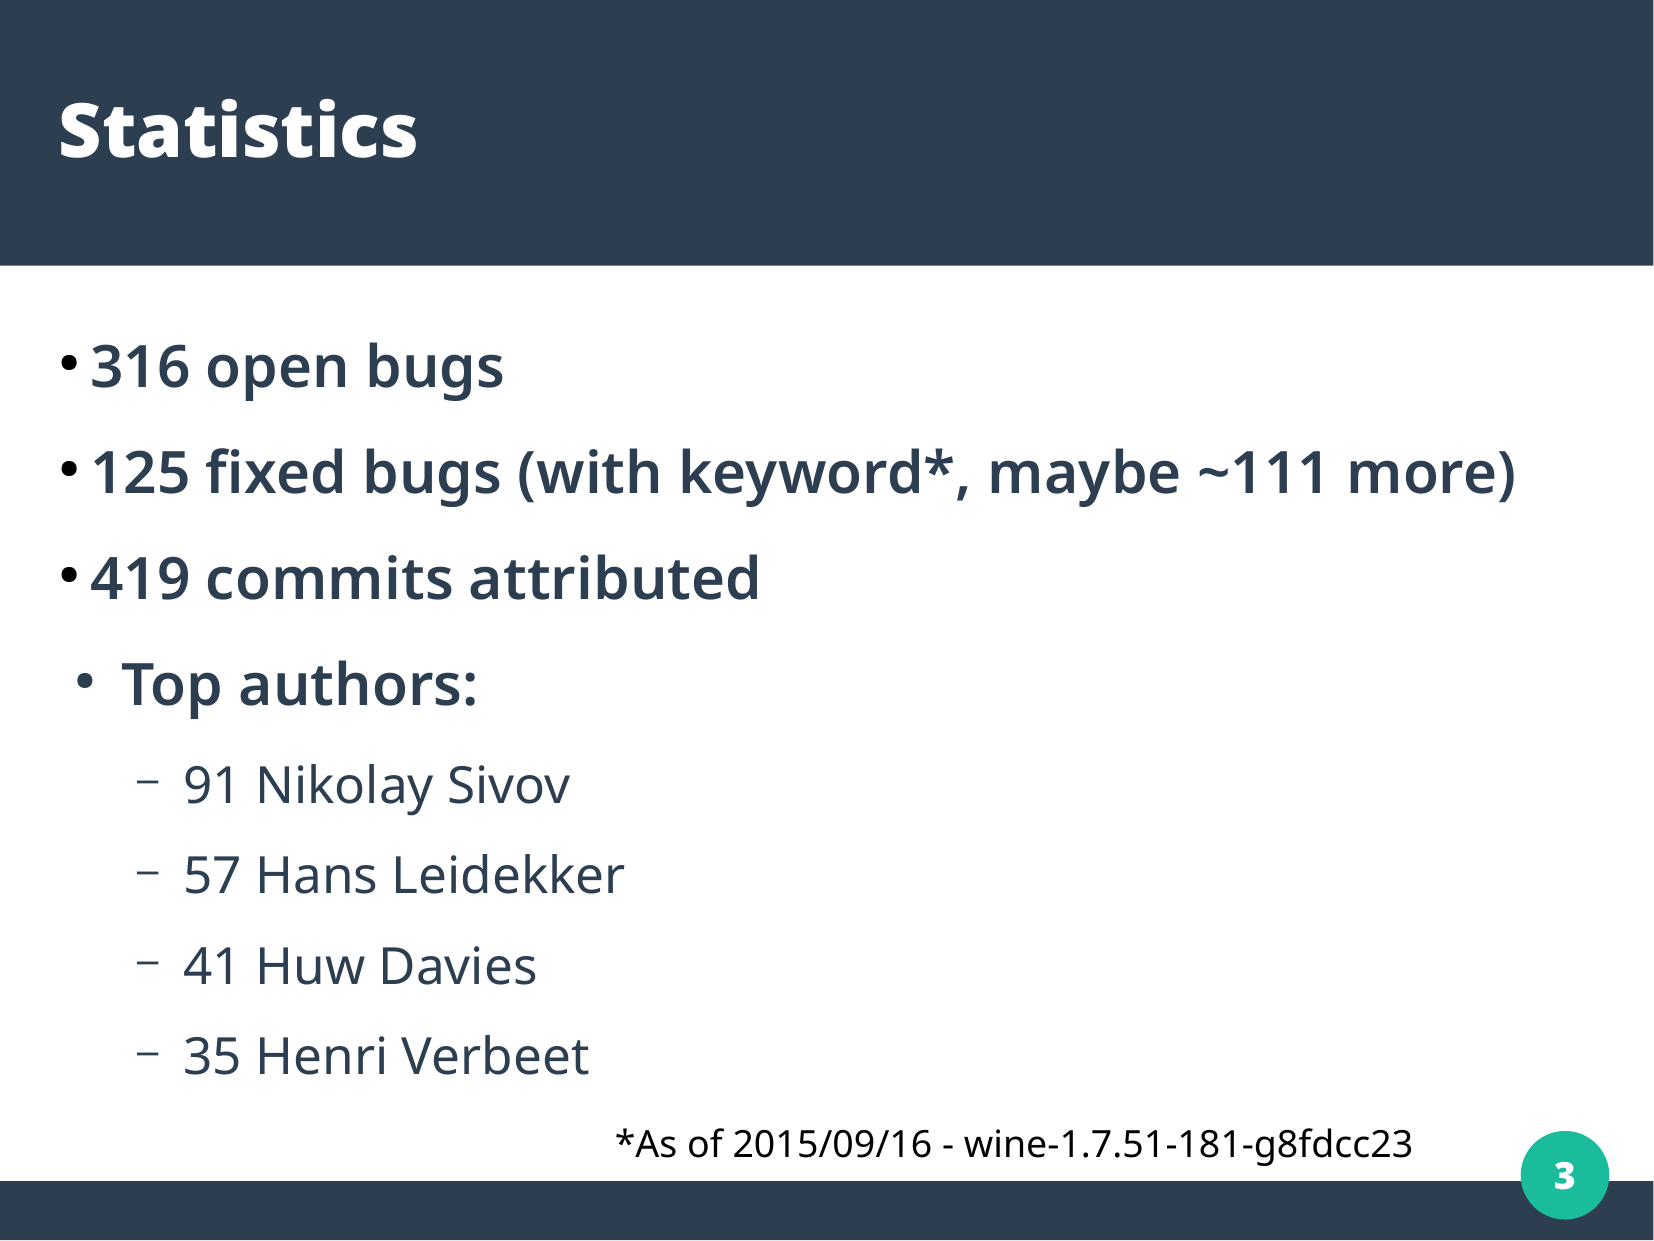

# Statistics
316 open bugs
125 fixed bugs (with keyword*, maybe ~111 more)
419 commits attributed
Top authors:
91 Nikolay Sivov
57 Hans Leidekker
41 Huw Davies
35 Henri Verbeet
*As of 2015/09/16 - wine-1.7.51-181-g8fdcc23
3